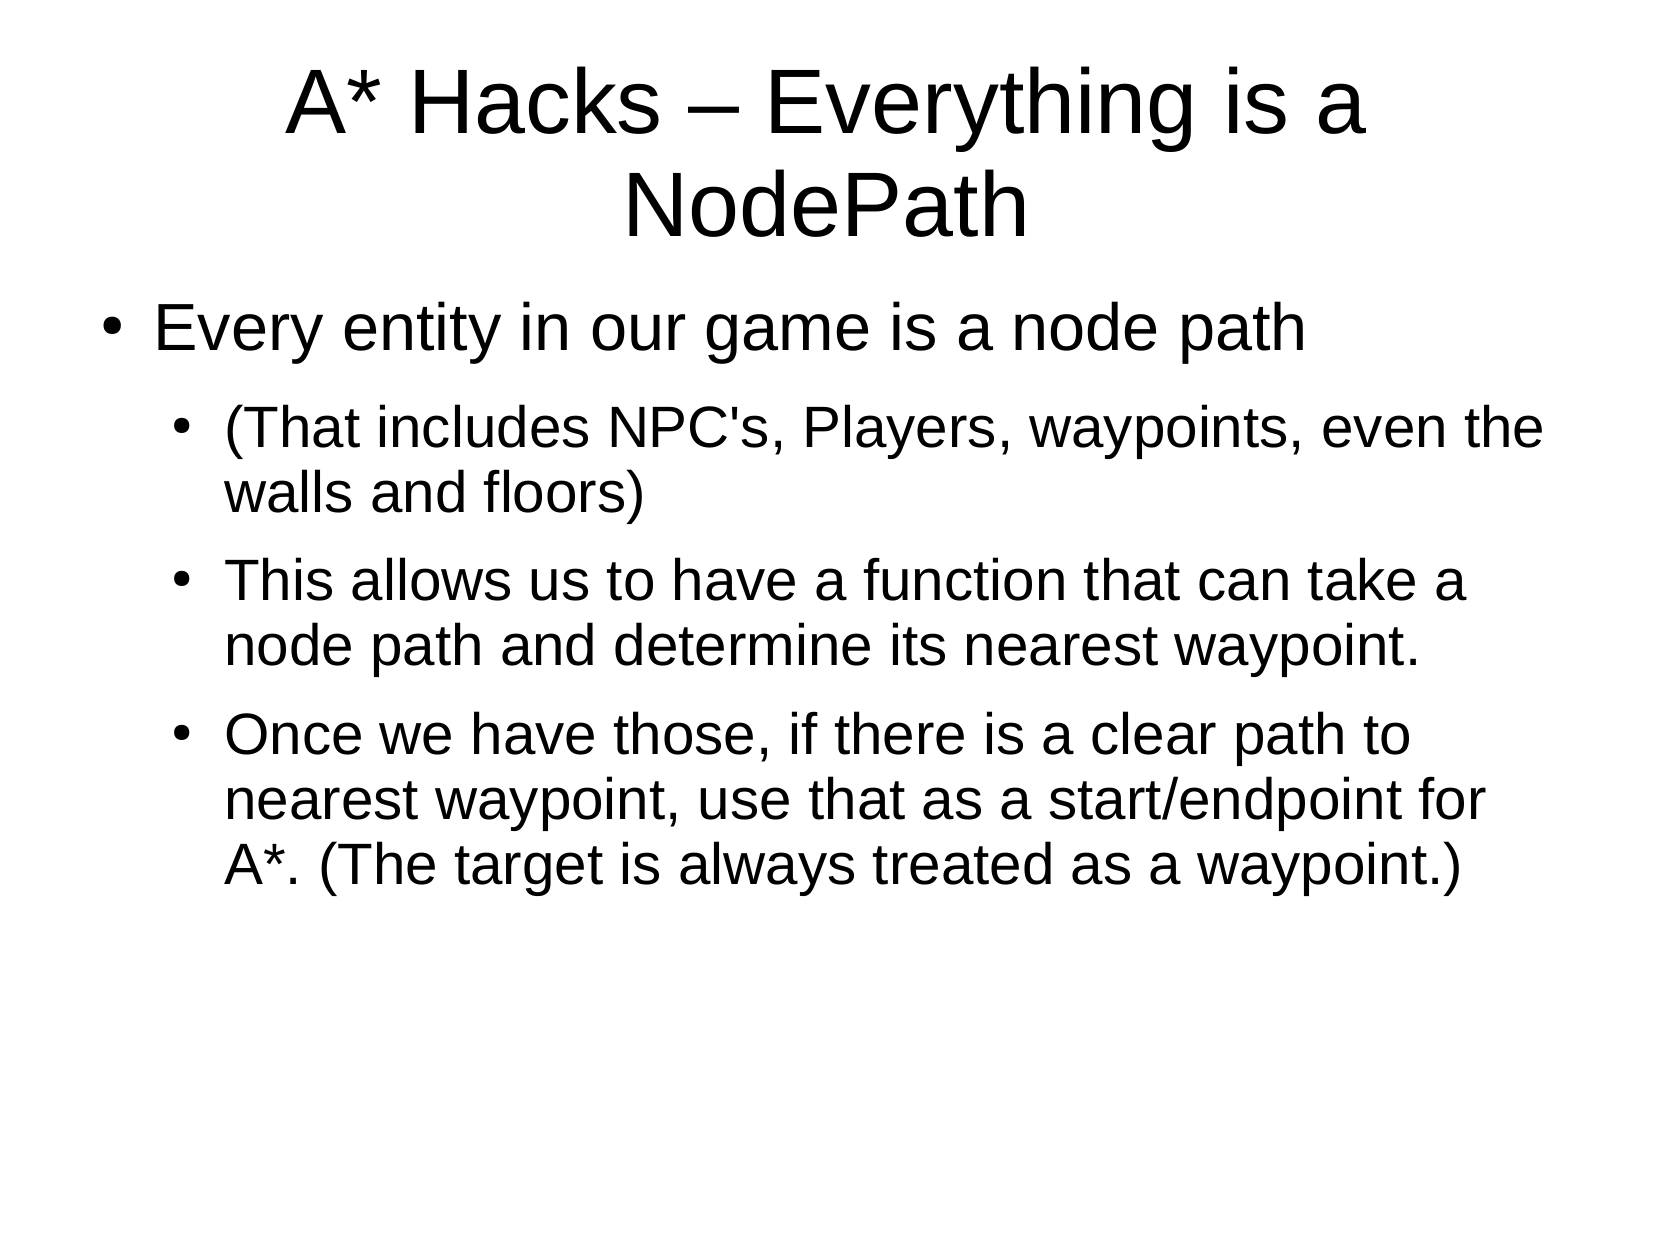

# A* Hacks – Everything is a NodePath
Every entity in our game is a node path
(That includes NPC's, Players, waypoints, even the walls and floors)
This allows us to have a function that can take a node path and determine its nearest waypoint.
Once we have those, if there is a clear path to nearest waypoint, use that as a start/endpoint for A*. (The target is always treated as a waypoint.)